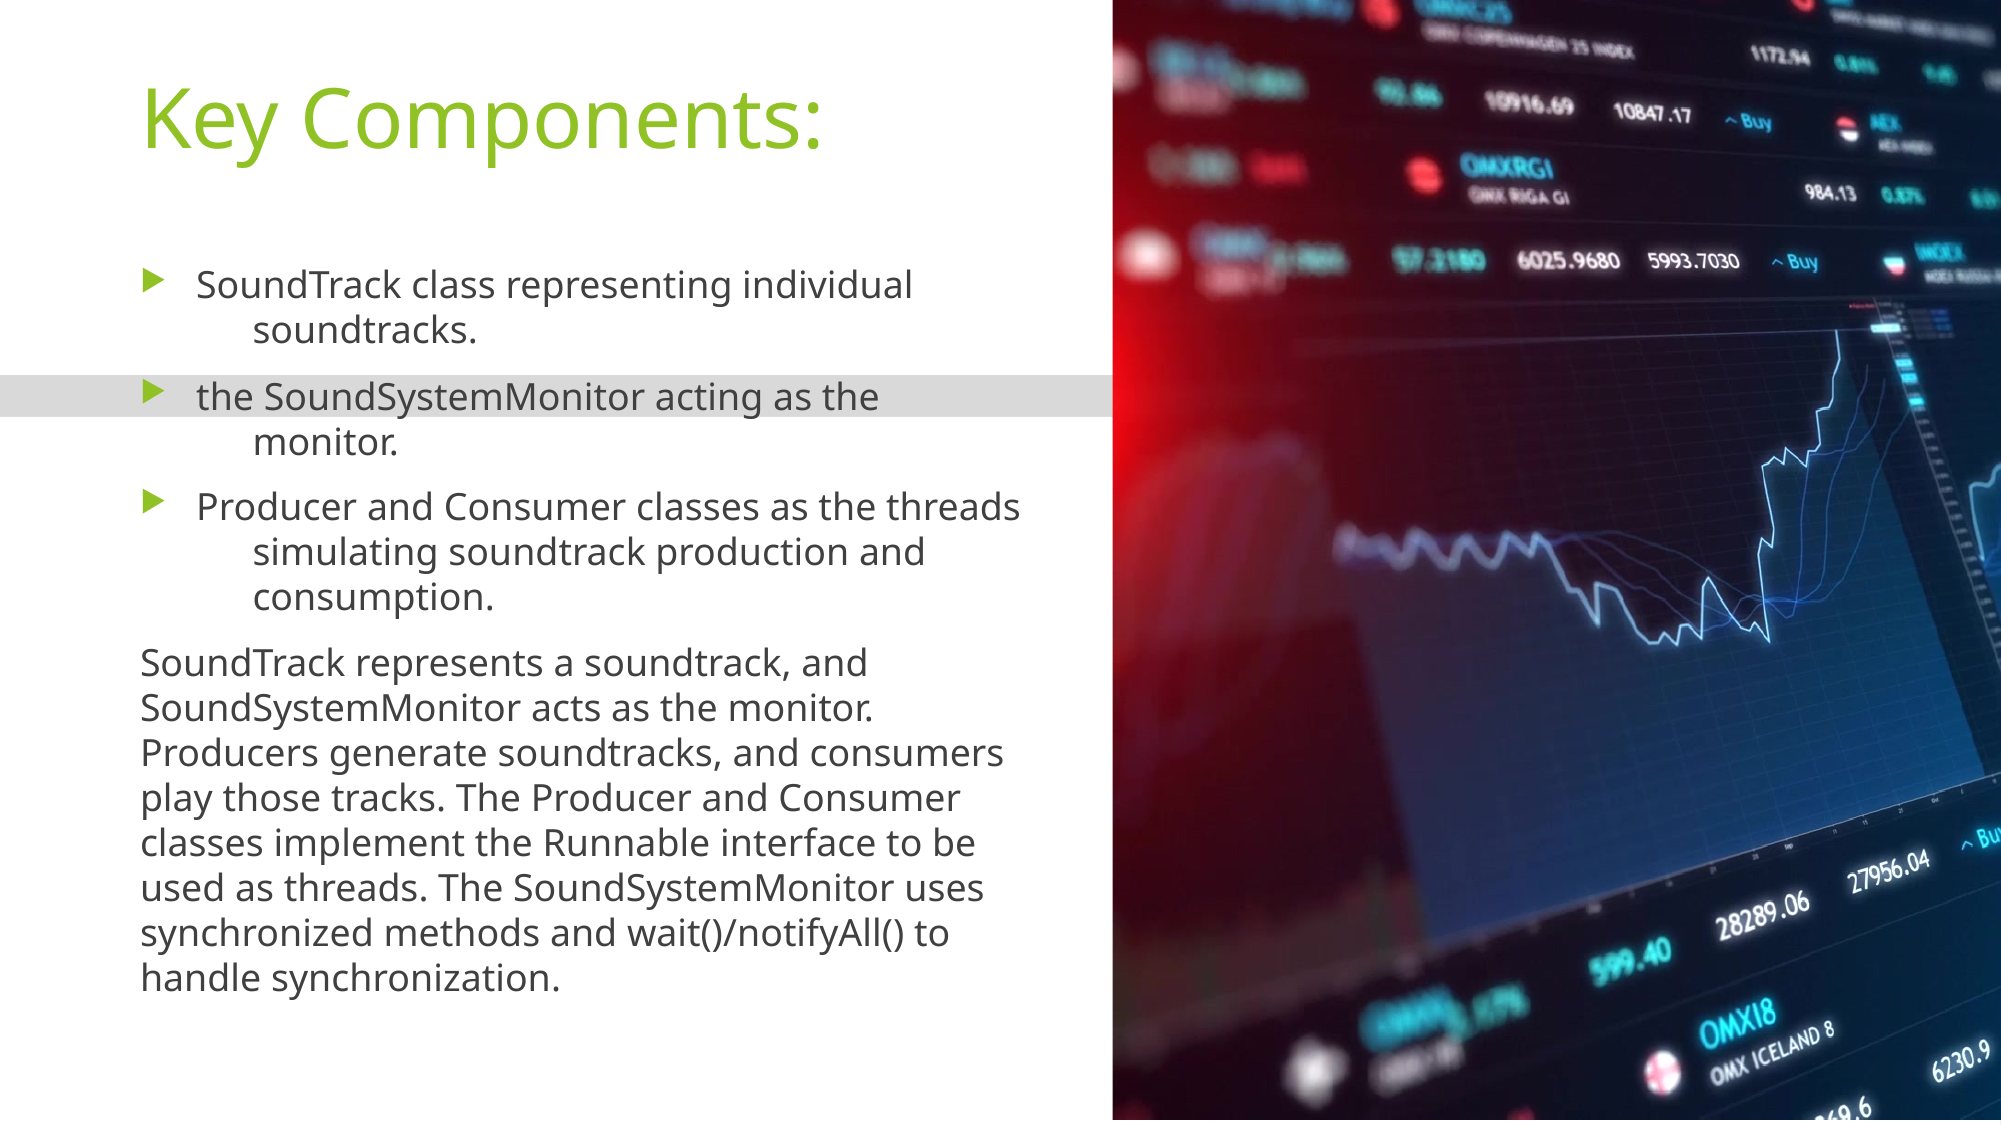

# Key Components:
SoundTrack class representing individual soundtracks.
the SoundSystemMonitor acting as the monitor.
Producer and Consumer classes as the threads simulating soundtrack production and consumption.
SoundTrack represents a soundtrack, and SoundSystemMonitor acts as the monitor. Producers generate soundtracks, and consumers play those tracks. The Producer and Consumer classes implement the Runnable interface to be used as threads. The SoundSystemMonitor uses synchronized methods and wait()/notifyAll() to handle synchronization.